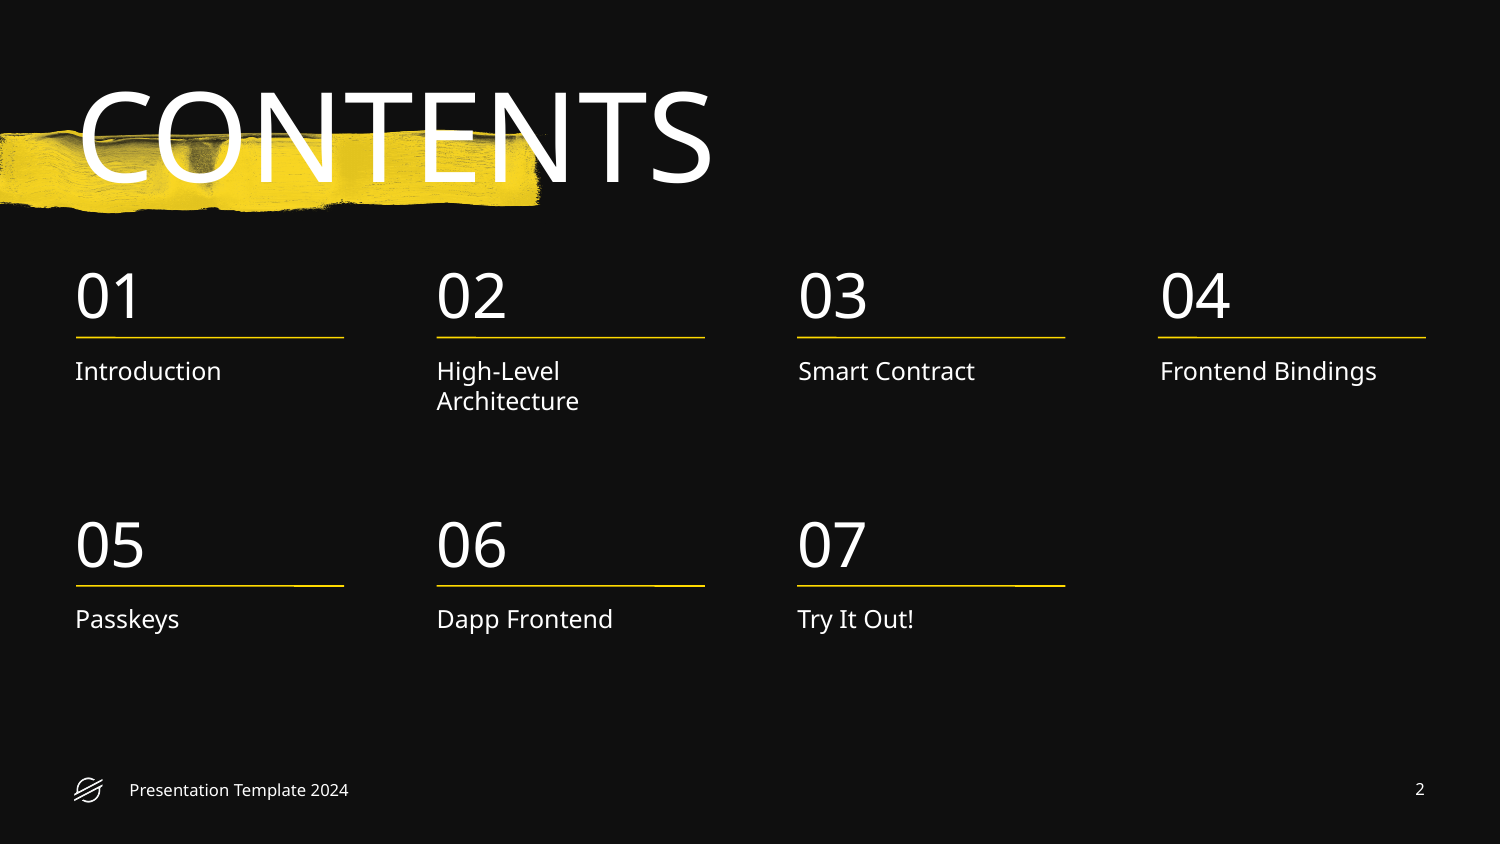

# CONTENTS
01
02
03
04
Introduction
High-Level Architecture
Smart Contract
Frontend Bindings
05
06
07
Passkeys
Dapp Frontend
Try It Out!
Presentation Template 2024